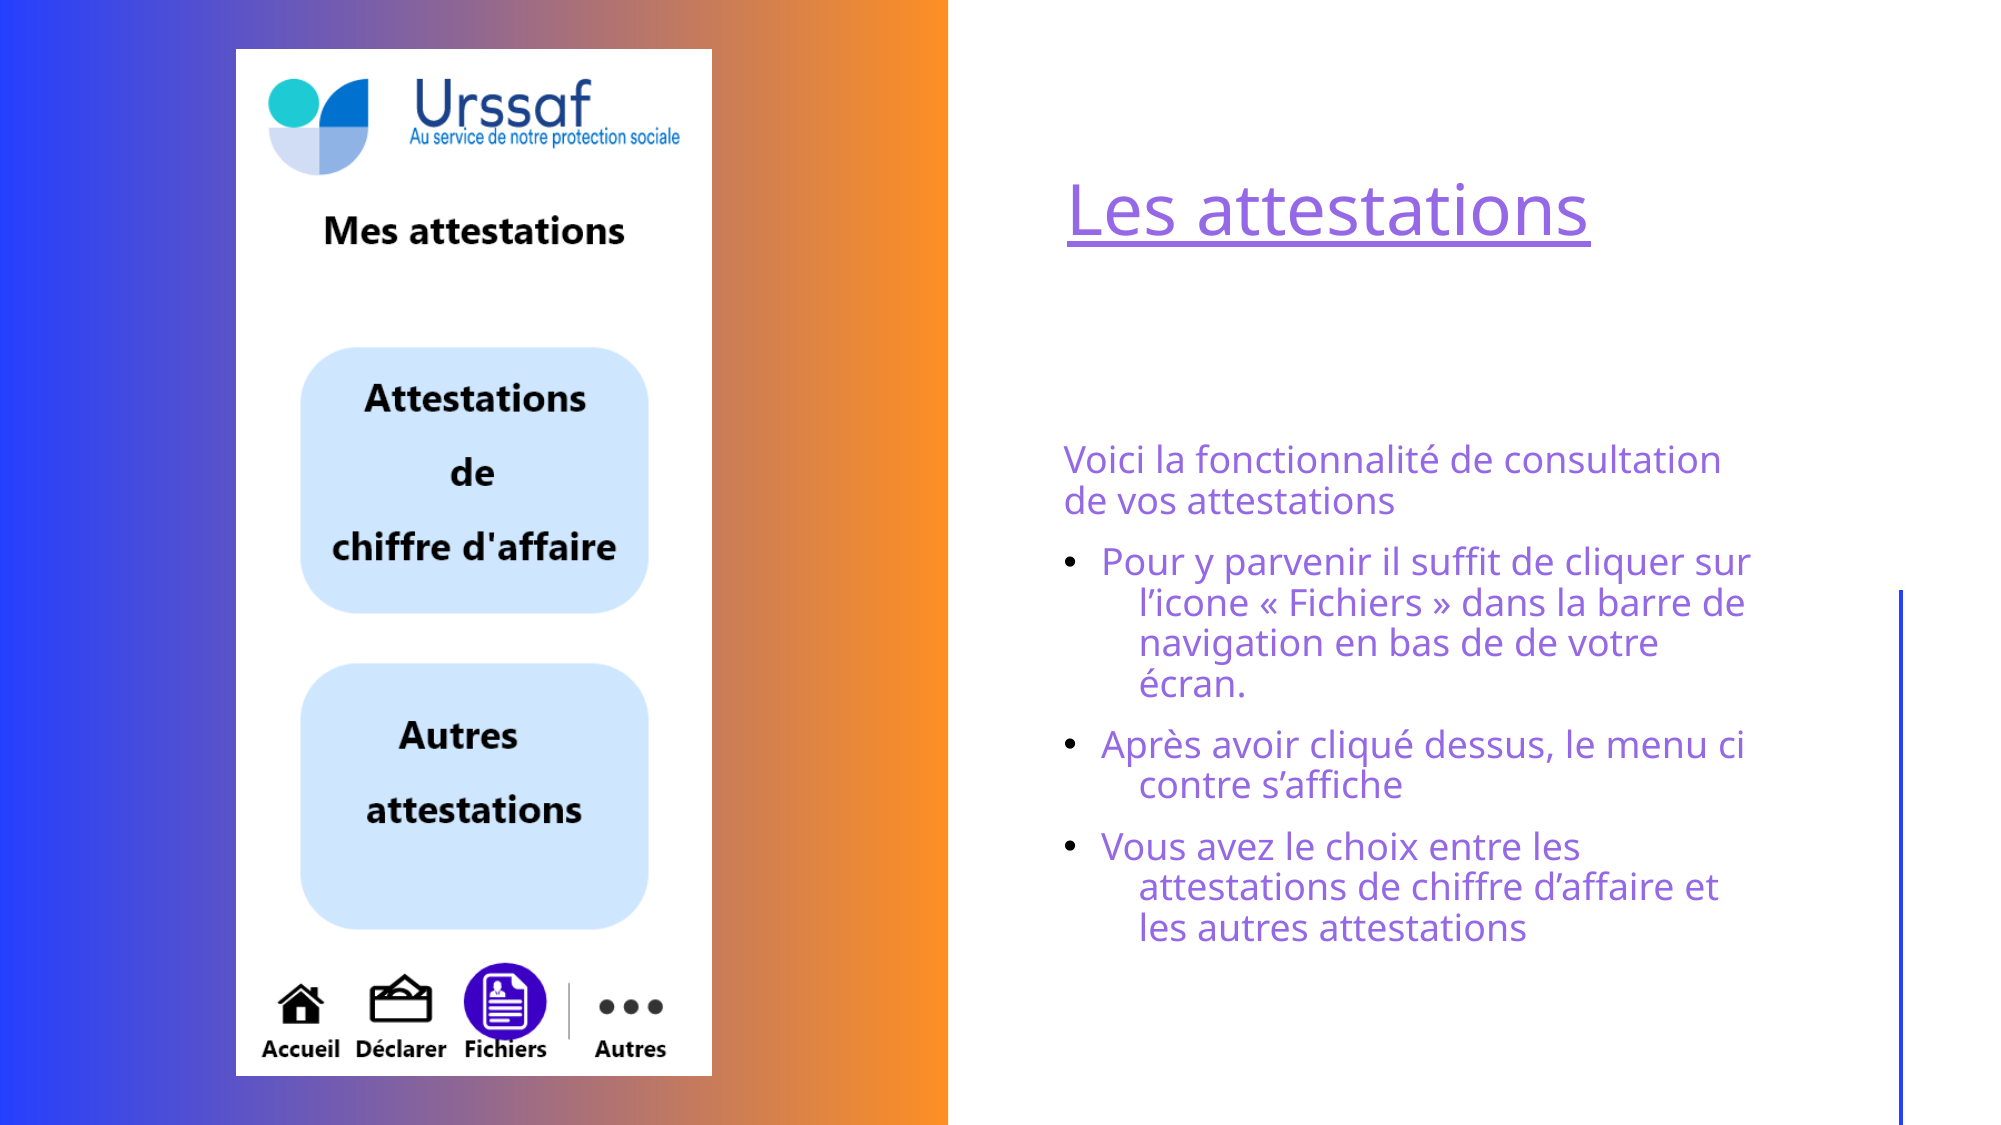

# Les attestations
Voici la fonctionnalité de consultation de vos attestations
Pour y parvenir il suffit de cliquer sur l’icone « Fichiers » dans la barre de navigation en bas de de votre écran.
Après avoir cliqué dessus, le menu ci contre s’affiche
Vous avez le choix entre les attestations de chiffre d’affaire et les autres attestations